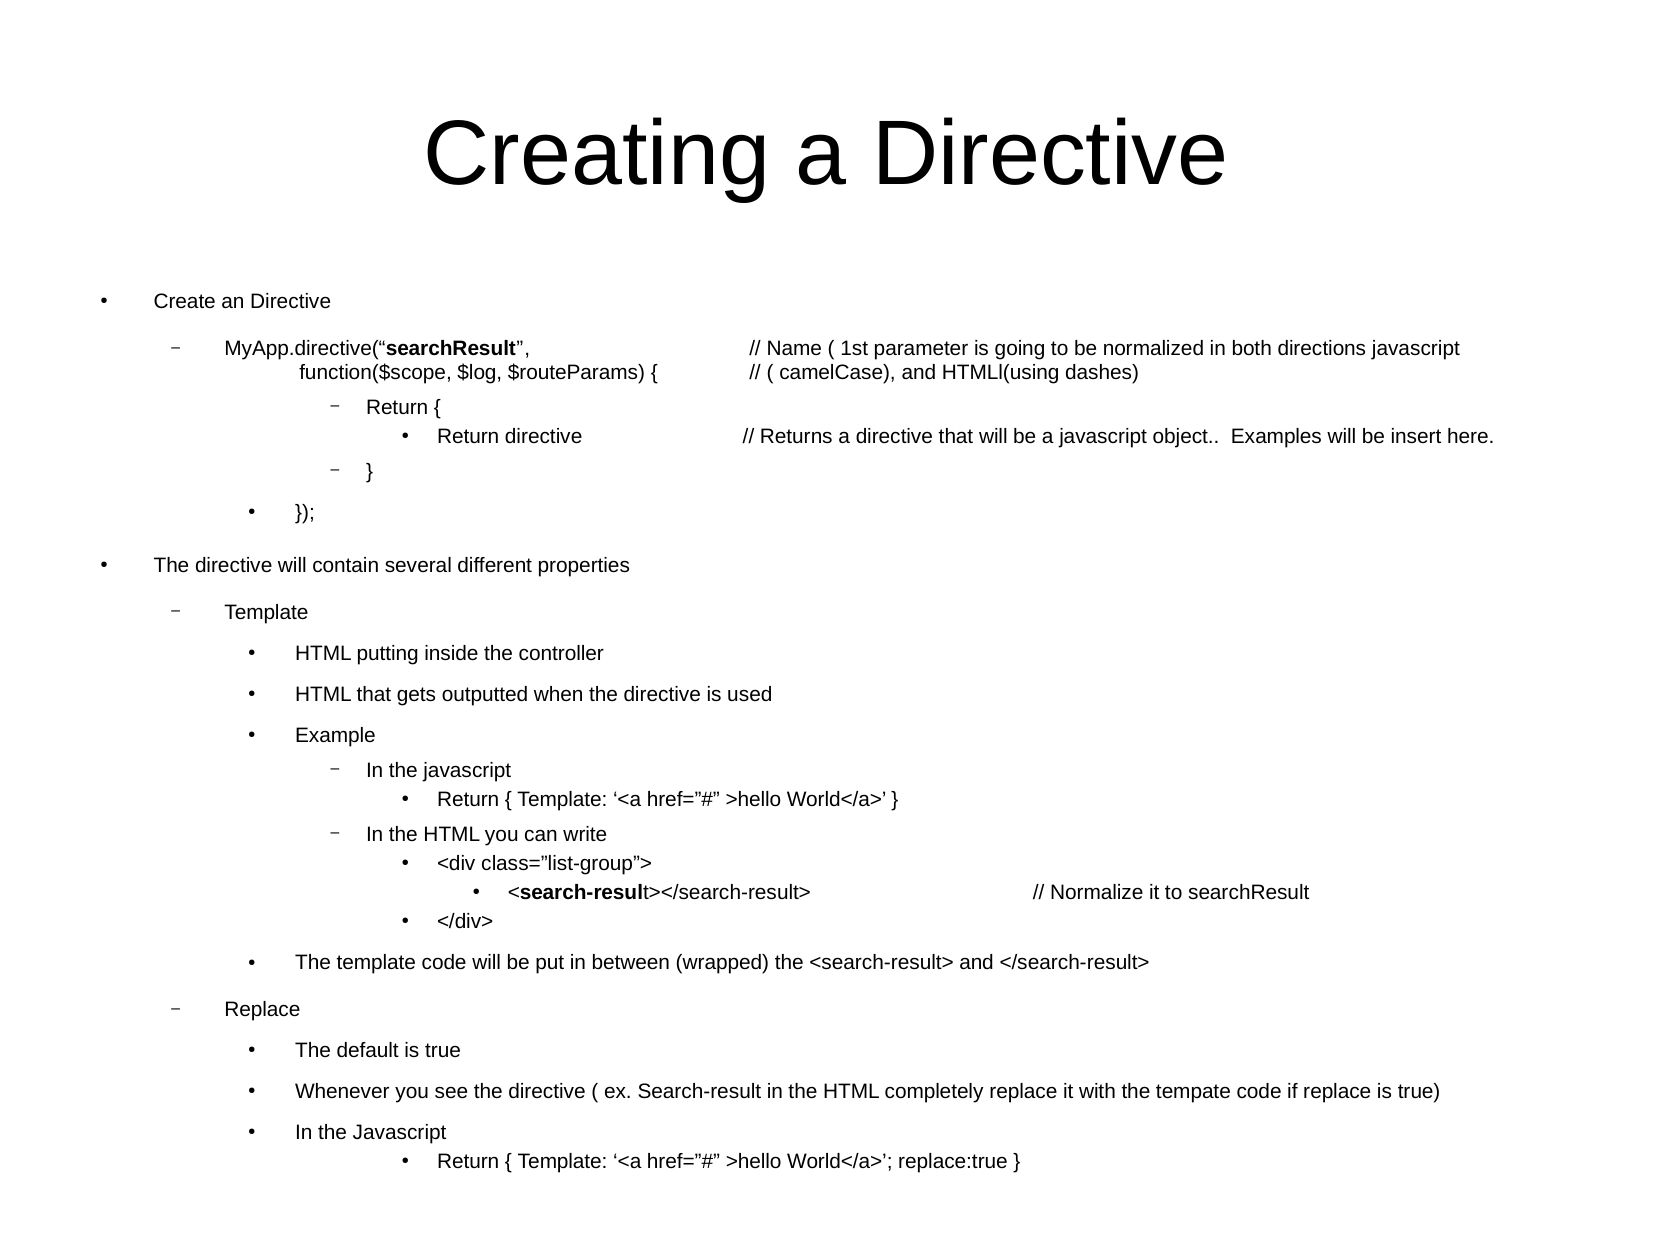

# Creating a Directive
Create an Directive
MyApp.directive(“searchResult”	,			// Name ( 1st parameter is going to be normalized in both directions javascript 		function($scope, $log, $routeParams) {		// ( camelCase), and HTMLl(using dashes)
Return {
Return directive			 // Returns a directive that will be a javascript object.. Examples will be insert here.
}
});
The directive will contain several different properties
Template
HTML putting inside the controller
HTML that gets outputted when the directive is used
Example
In the javascript
Return { Template: ‘<a href=”#” >hello World</a>’ }
In the HTML you can write
<div class=”list-group”>
<search-result></search-result>			// Normalize it to searchResult
</div>
The template code will be put in between (wrapped) the <search-result> and </search-result>
Replace
The default is true
Whenever you see the directive ( ex. Search-result in the HTML completely replace it with the tempate code if replace is true)
In the Javascript
Return { Template: ‘<a href=”#” >hello World</a>’; replace:true }